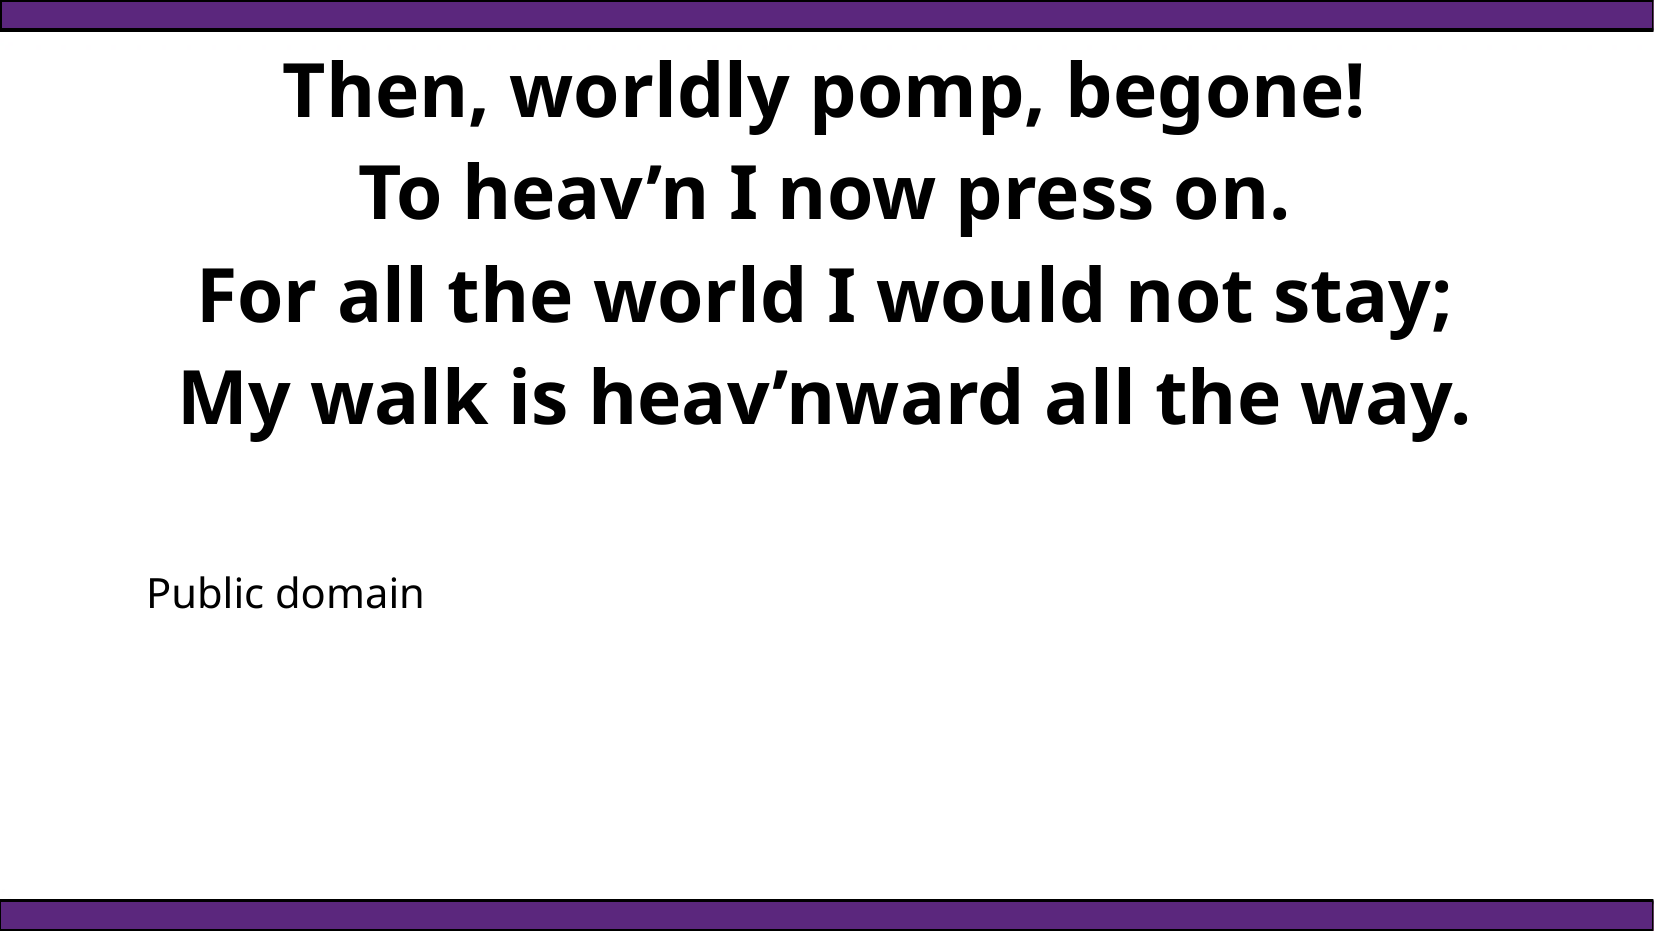

Then, worldly pomp, begone!
To heav’n I now press on.
For all the world I would not stay;
My walk is heav’nward all the way.
 Public domain